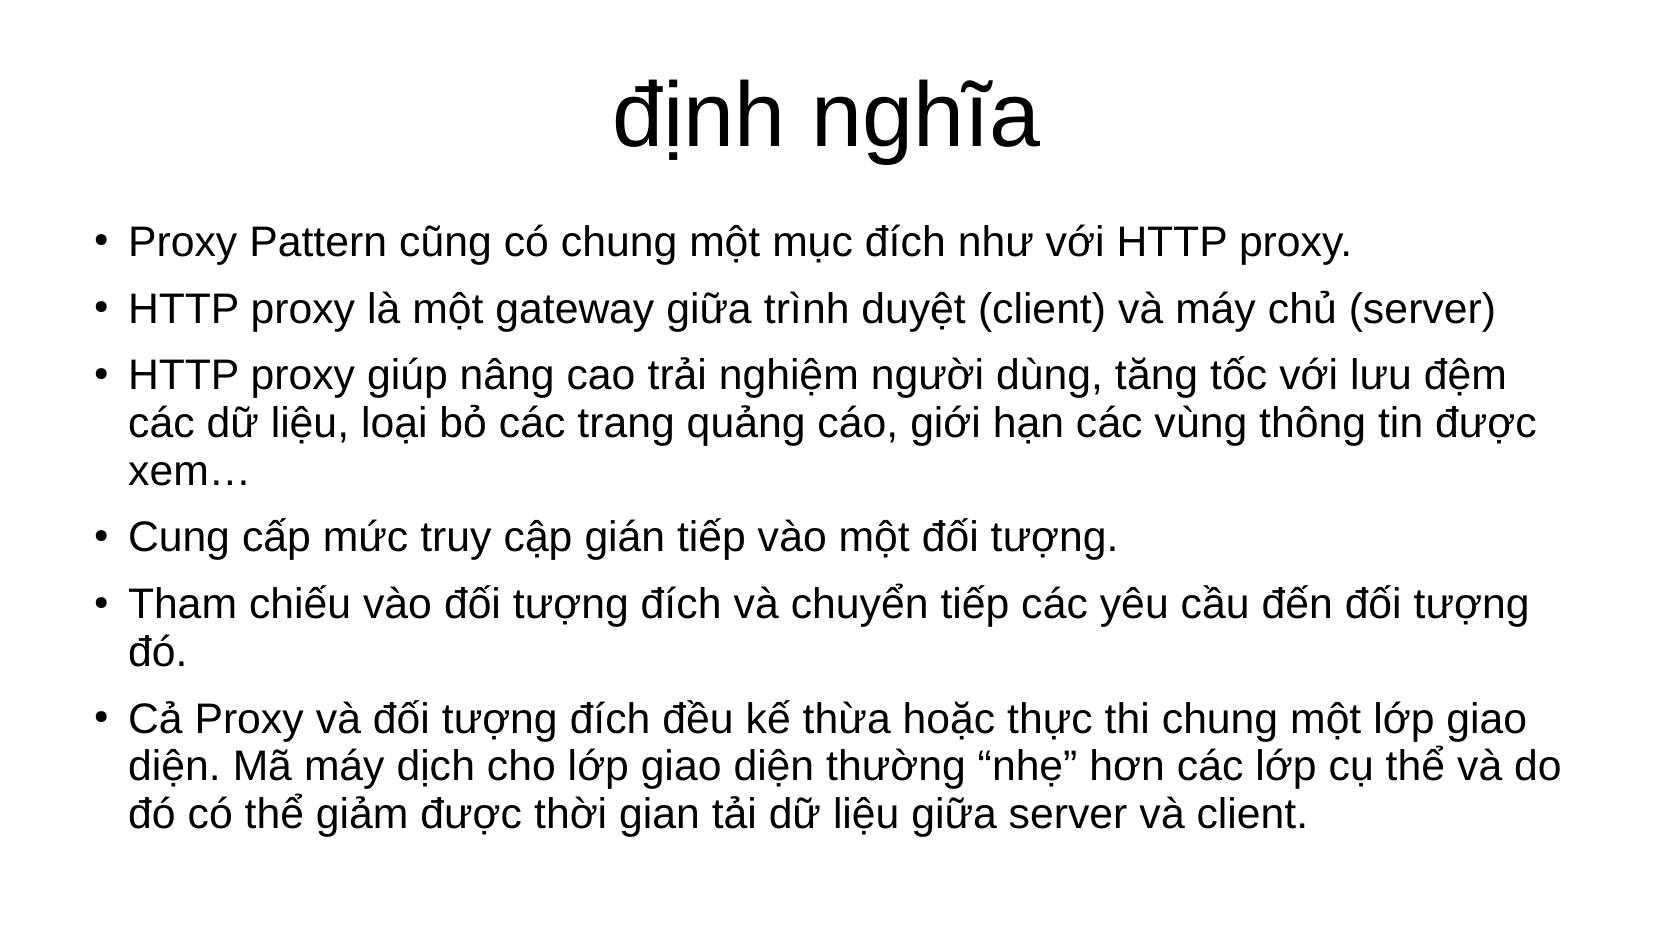

# định nghĩa
Proxy Pattern cũng có chung một mục đích như với HTTP proxy.
HTTP proxy là một gateway giữa trình duyệt (client) và máy chủ (server)
HTTP proxy giúp nâng cao trải nghiệm người dùng, tăng tốc với lưu đệm các dữ liệu, loại bỏ các trang quảng cáo, giới hạn các vùng thông tin được xem…
Cung cấp mức truy cập gián tiếp vào một đối tượng.
Tham chiếu vào đối tượng đích và chuyển tiếp các yêu cầu đến đối tượng đó.
Cả Proxy và đối tượng đích đều kế thừa hoặc thực thi chung một lớp giao diện. Mã máy dịch cho lớp giao diện thường “nhẹ” hơn các lớp cụ thể và do đó có thể giảm được thời gian tải dữ liệu giữa server và client.